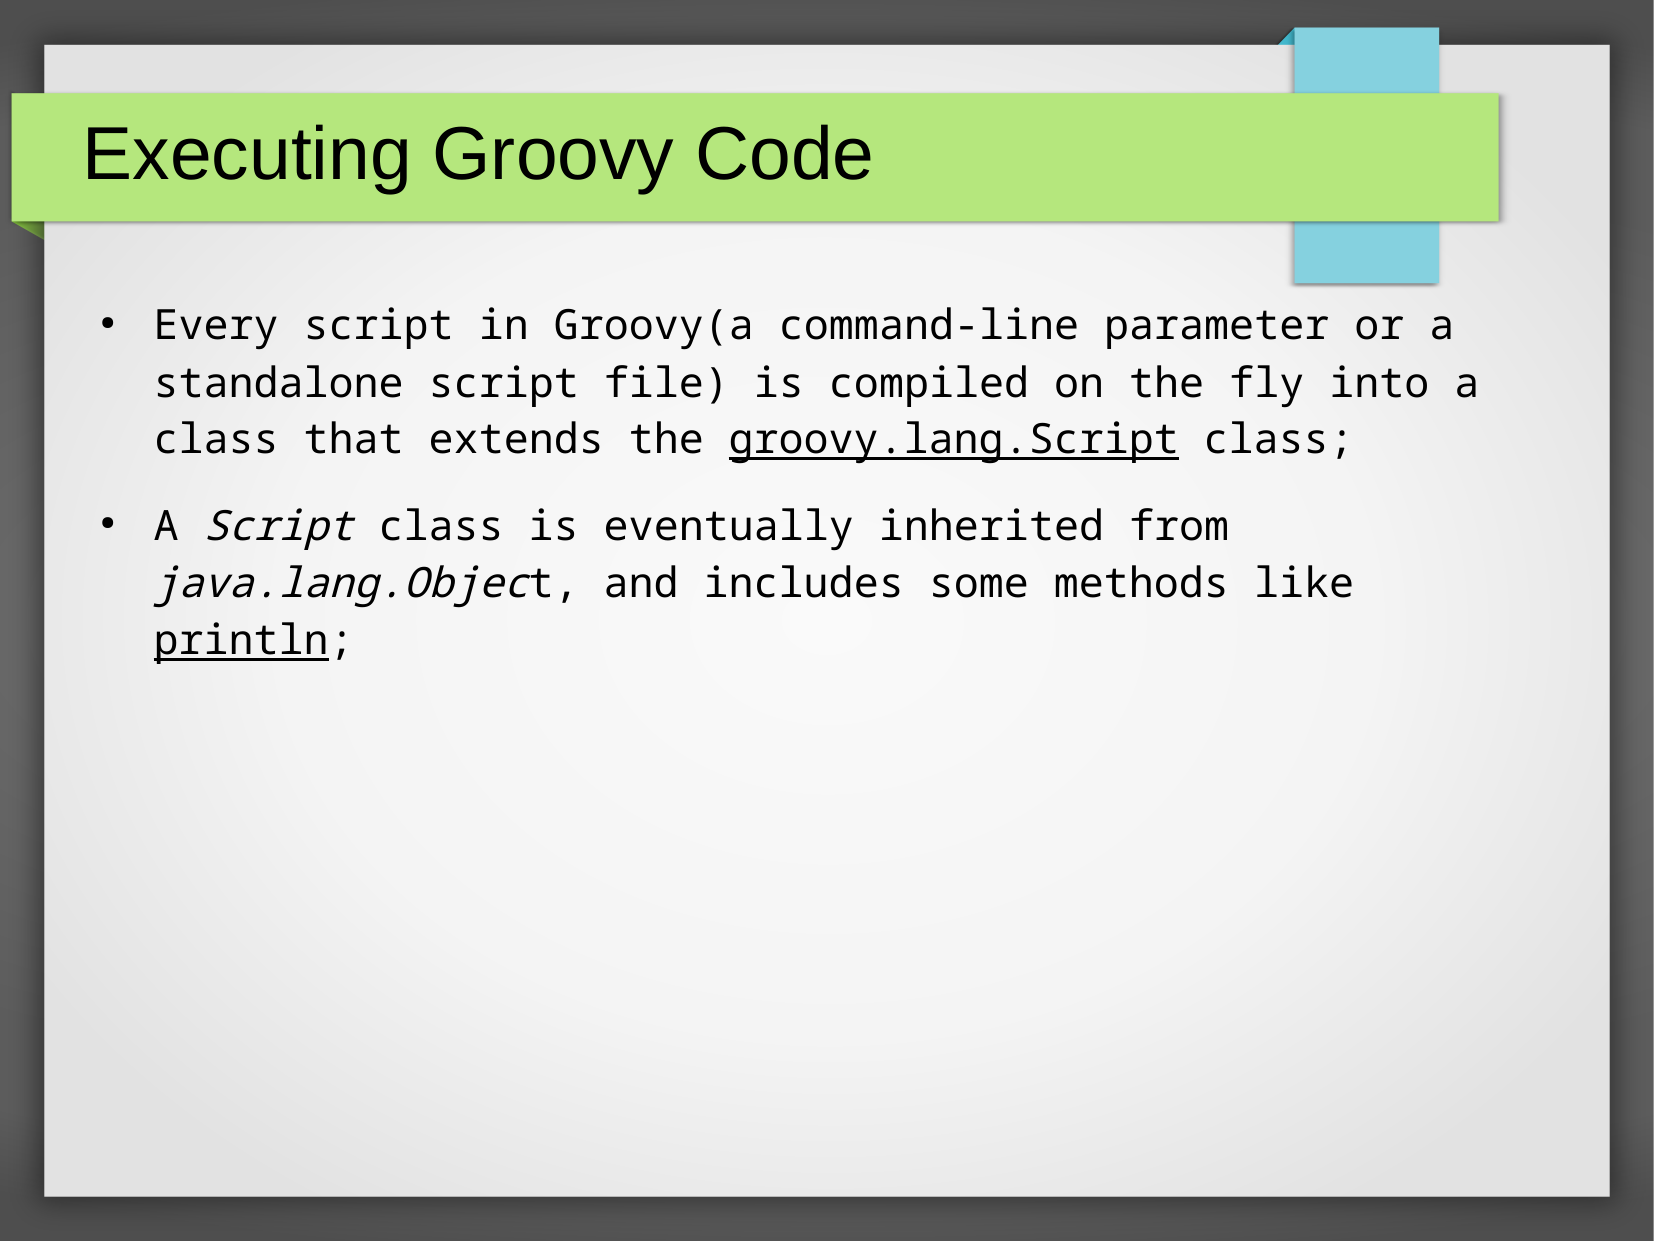

# Executing Groovy Code
Every script in Groovy(a command-line parameter or a standalone script file) is compiled on the fly into a class that extends the groovy.lang.Script class;
A Script class is eventually inherited from java.lang.Object, and includes some methods like println;